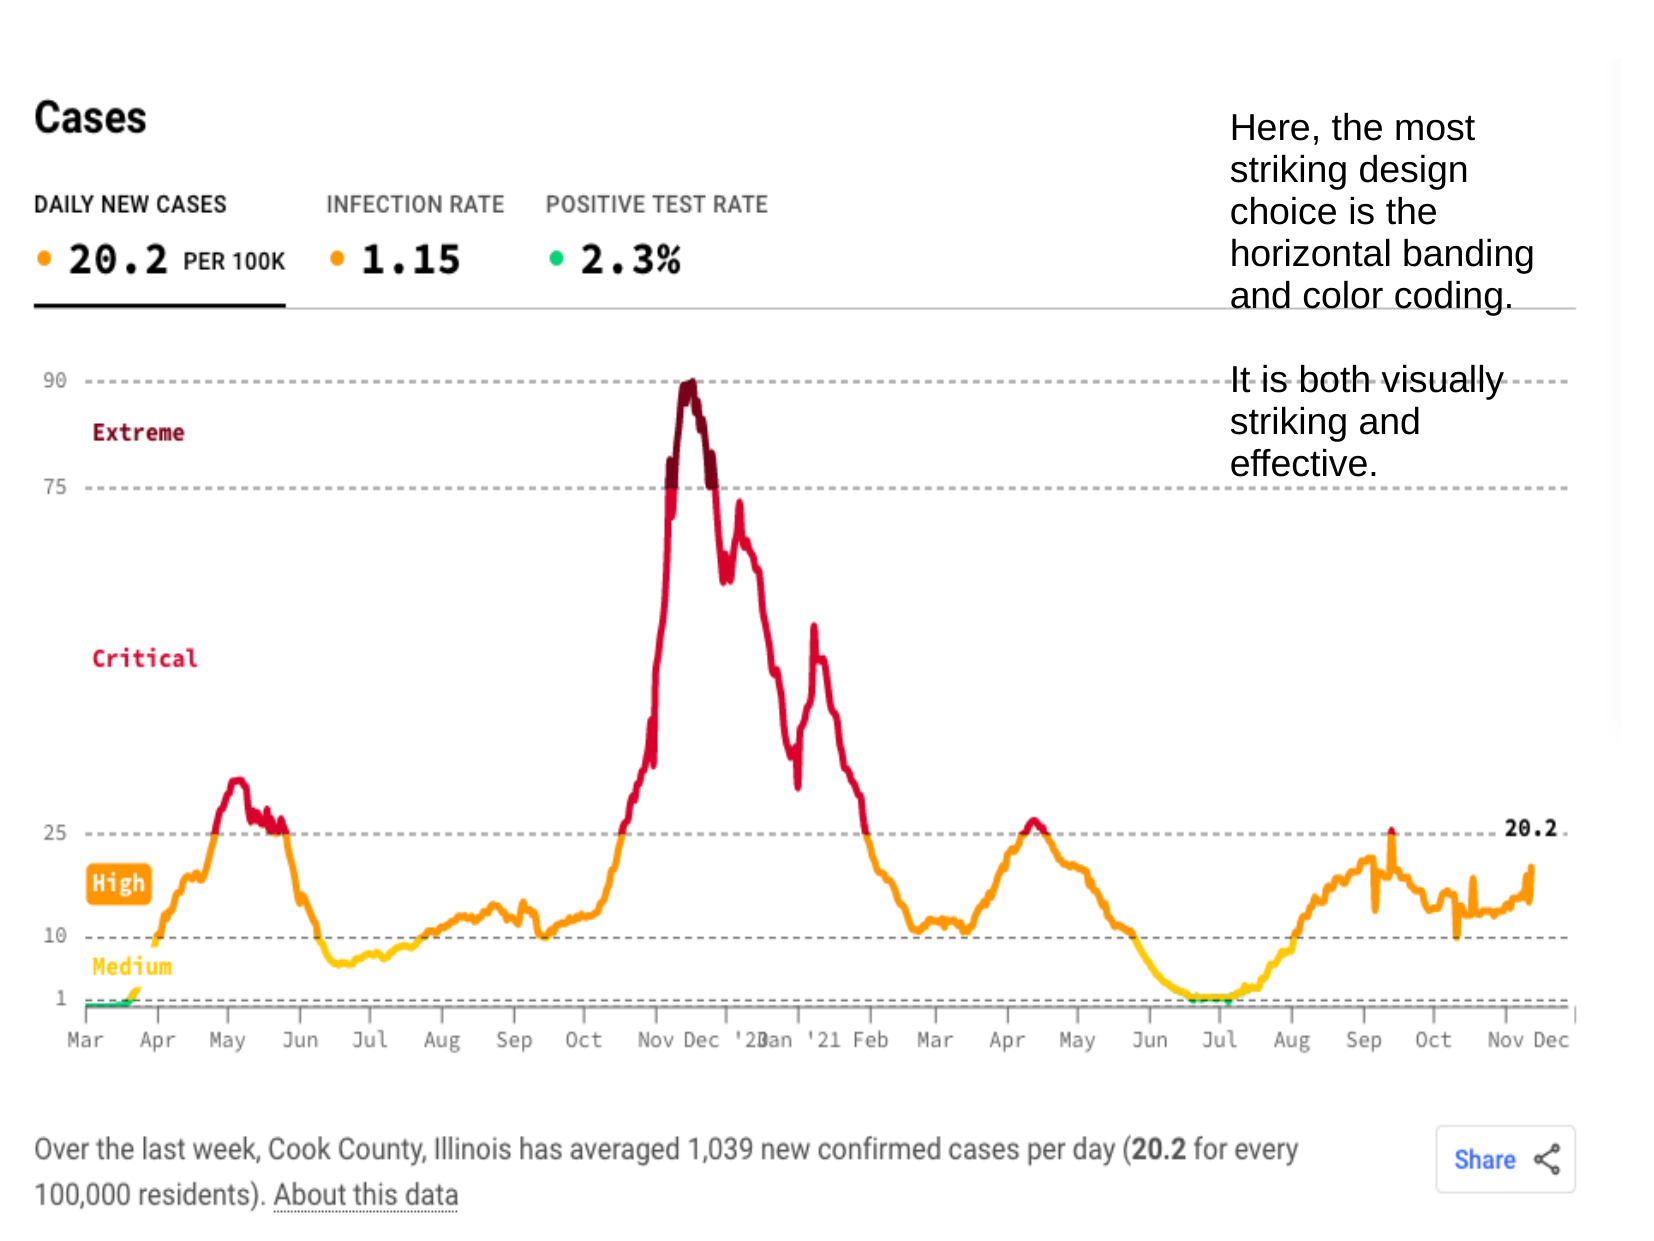

#
Here, the most striking design choice is the horizontal banding and color coding.
It is both visually striking and effective.